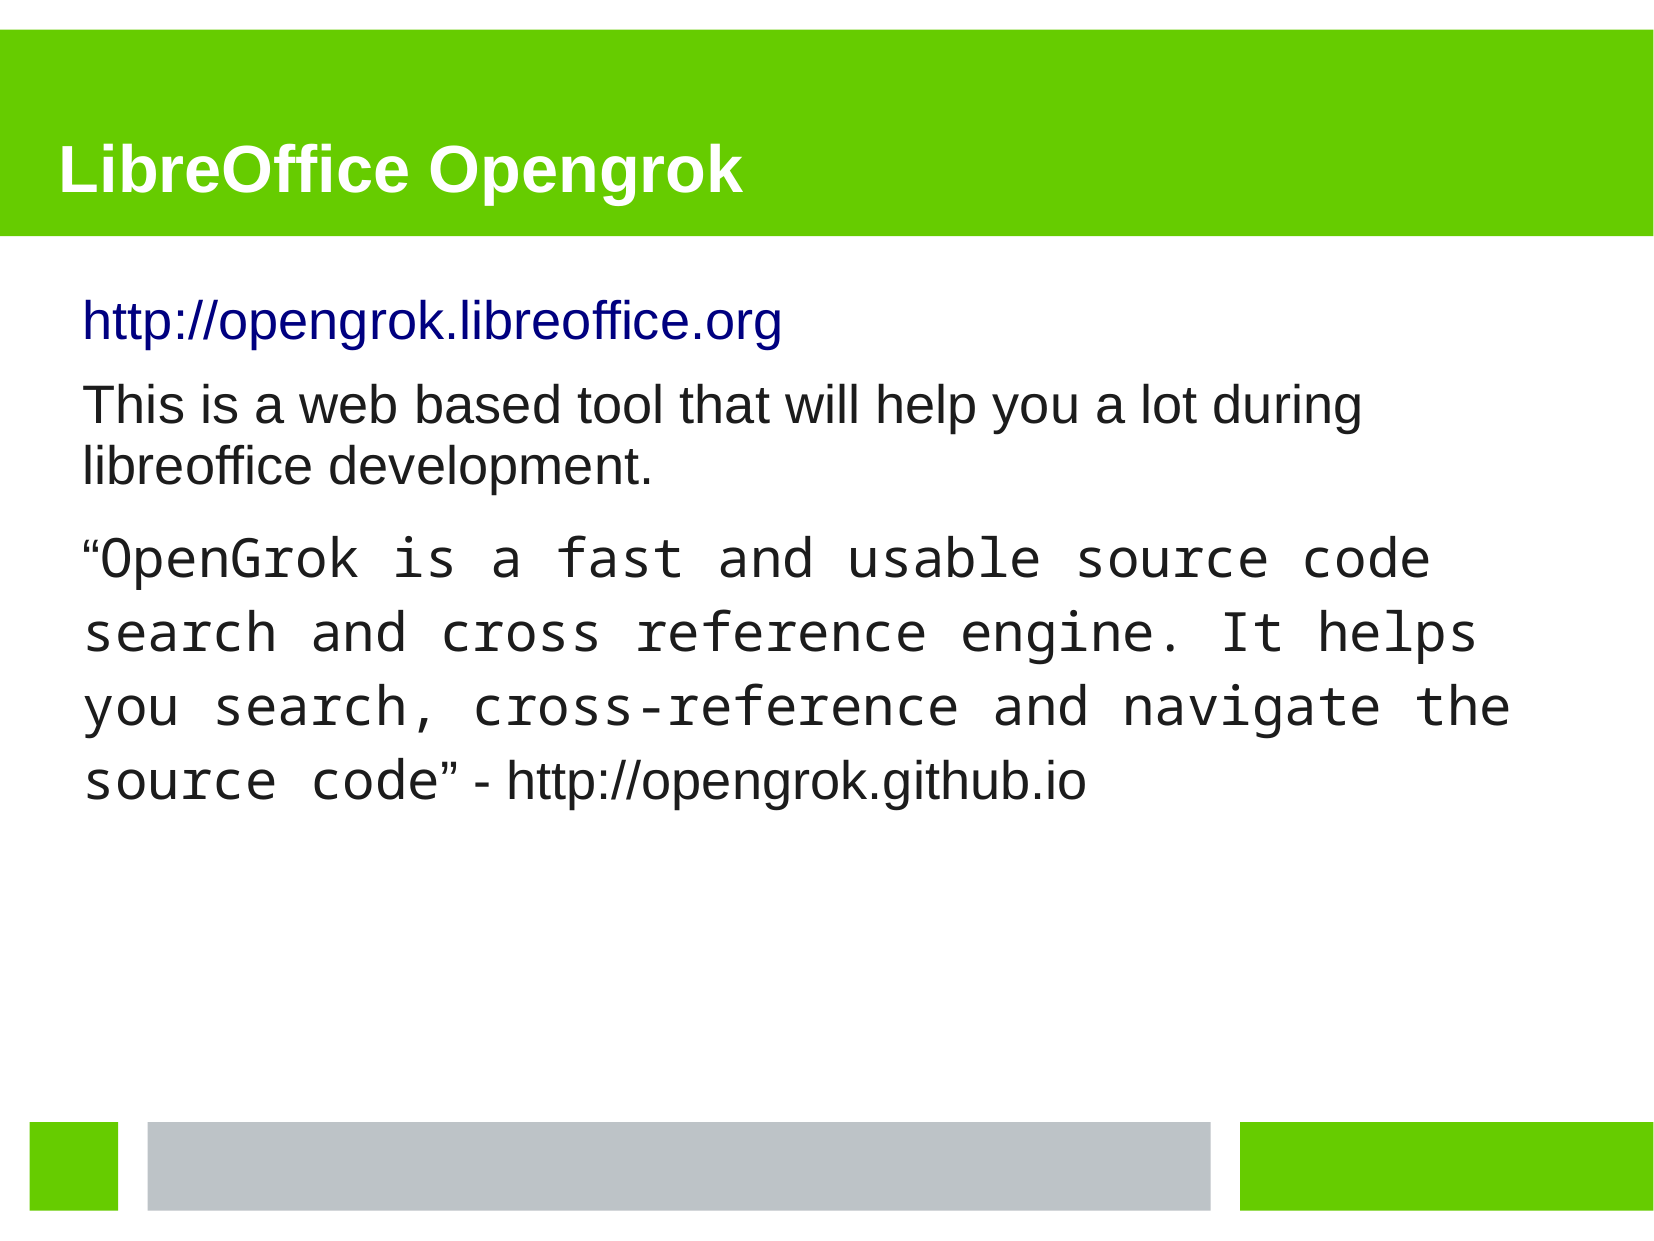

# LibreOffice Opengrok
http://opengrok.libreoffice.org
This is a web based tool that will help you a lot during libreoffice development.
“OpenGrok is a fast and usable source code search and cross reference engine. It helps you search, cross-reference and navigate the source code” - http://opengrok.github.io